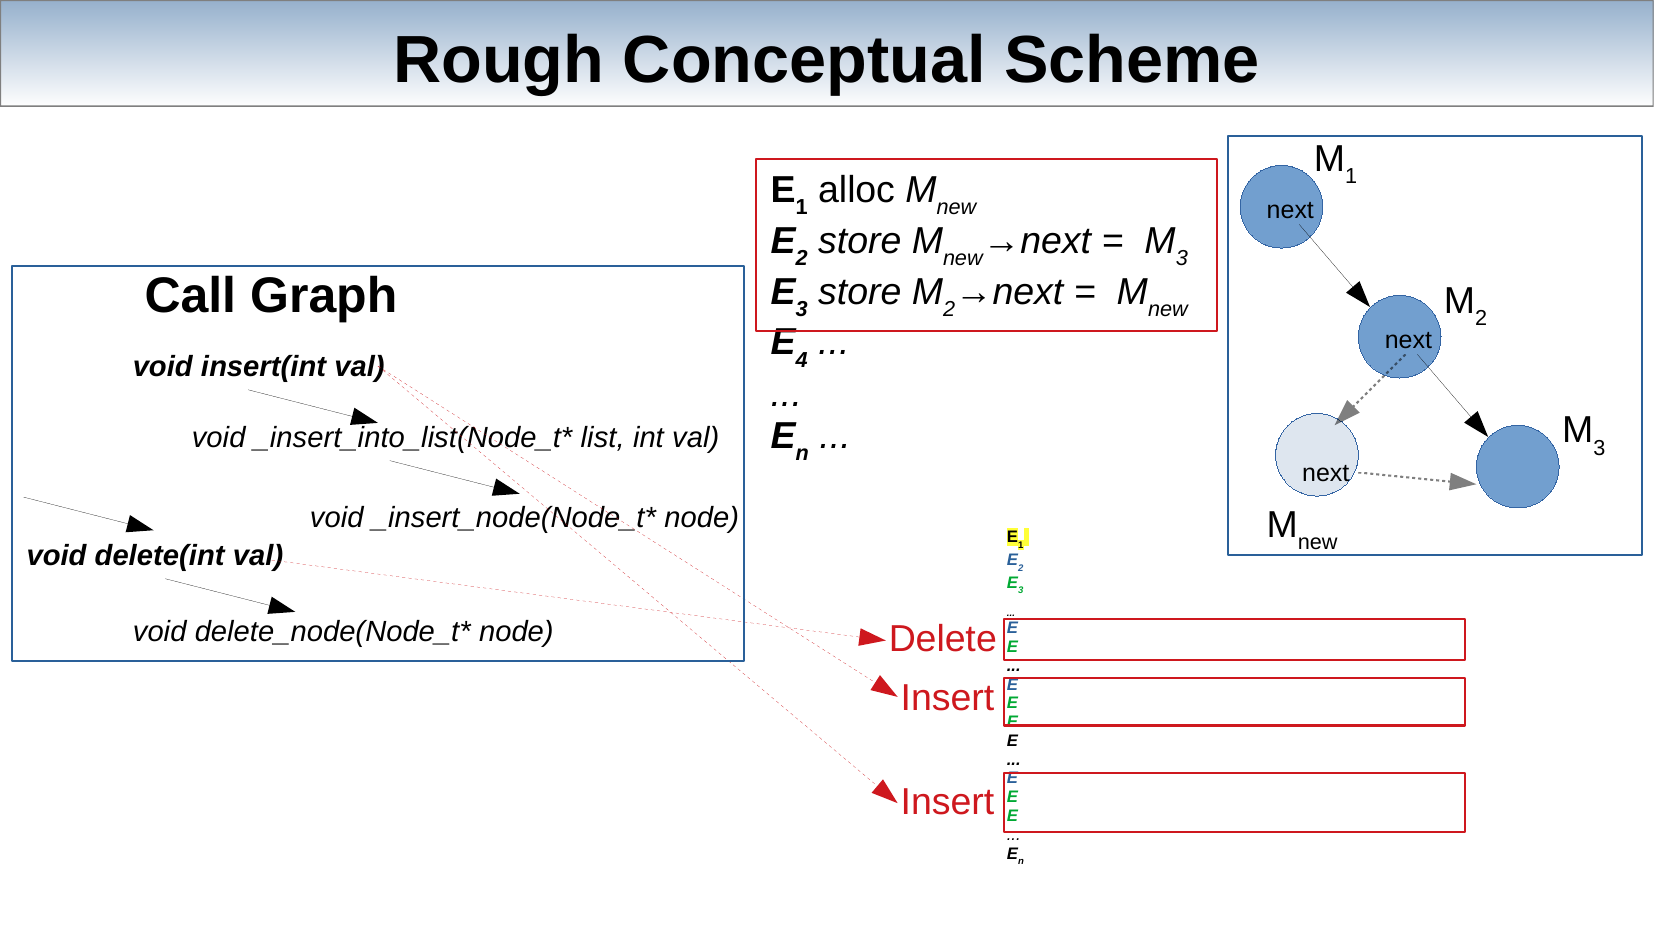

# Rough Conceptual Scheme
M1
E1 alloc Mnew
E2 store Mnew→next = M3
E3 store M2→next = Mnew
E4 ...
...
En ...
next
Call Graph
M2
next
void insert(int val)
M3
void _insert_into_list(Node_t* list, int val)
next
void _insert_node(Node_t* node)
Mnew
E1
E2
E3
...
E
E
...
E
E
E
E
...
E
E
E
...
En
void delete(int val)
void delete_node(Node_t* node)
Delete
Insert
Insert